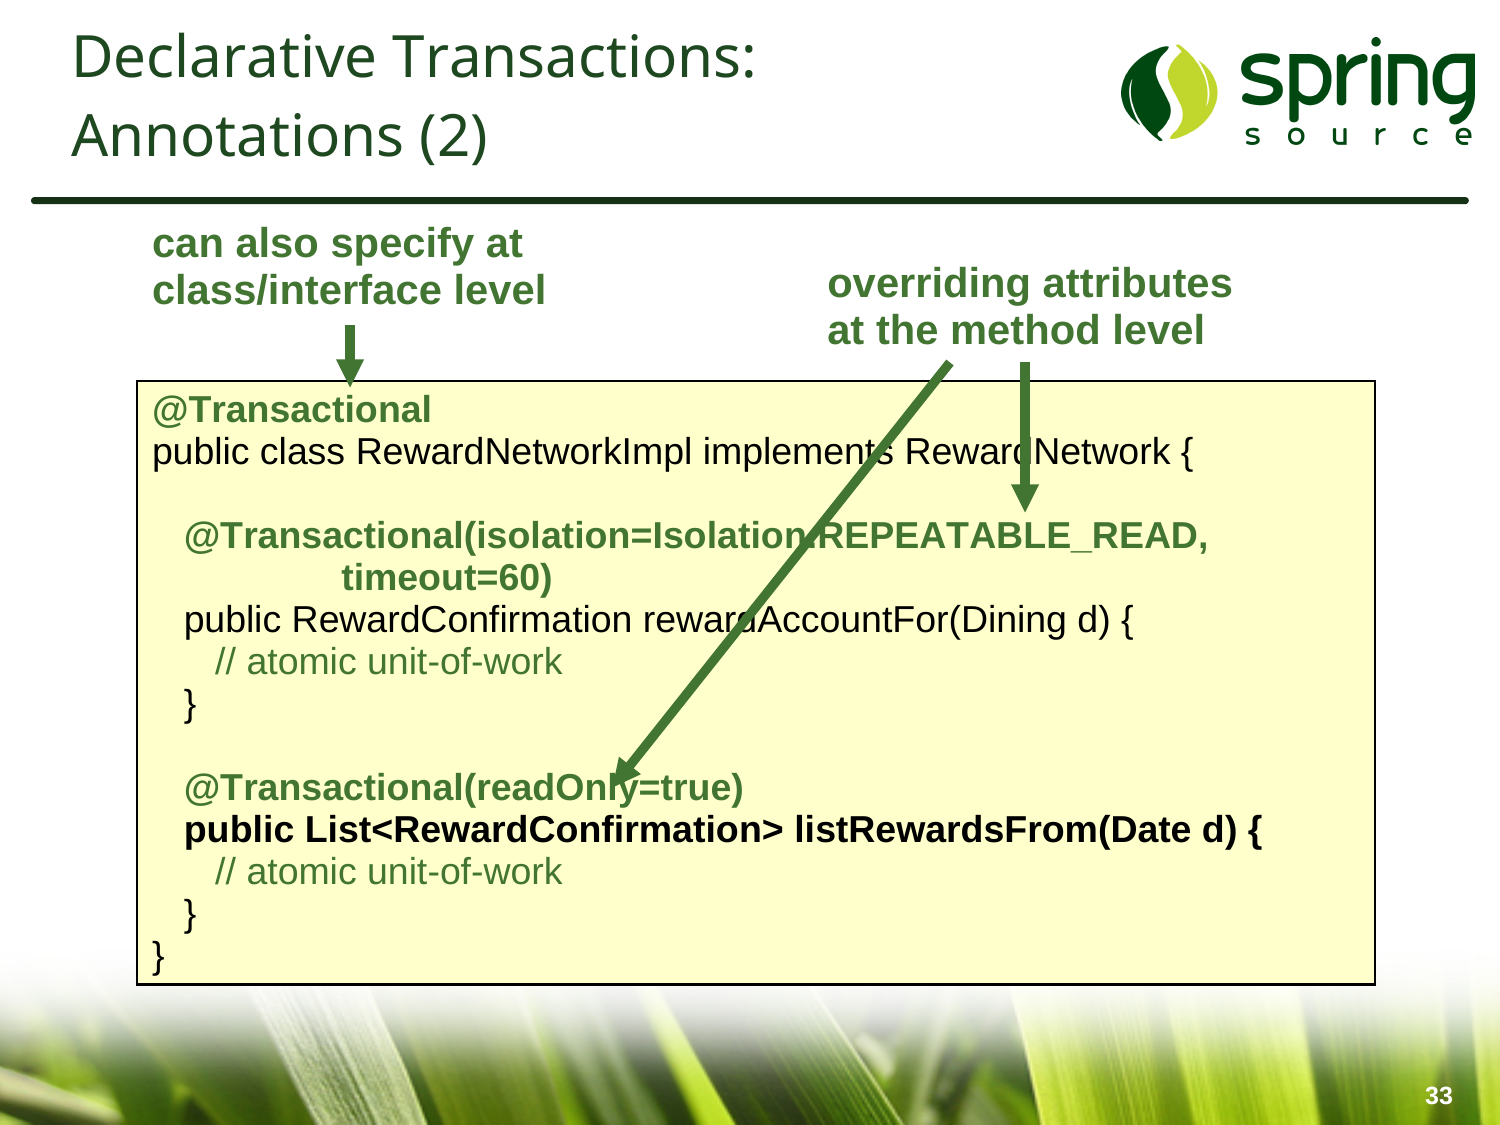

# Declarative Transactions: Annotations (2)
can also specify at class/interface level
overriding attributes at the method level
@Transactional
public class RewardNetworkImpl implements RewardNetwork {
 @Transactional(isolation=Isolation.REPEATABLE_READ,
 timeout=60)
 public RewardConfirmation rewardAccountFor(Dining d) {
 // atomic unit-of-work
 }
 @Transactional(readOnly=true)
 public List<RewardConfirmation> listRewardsFrom(Date d) {
 // atomic unit-of-work
 }
}